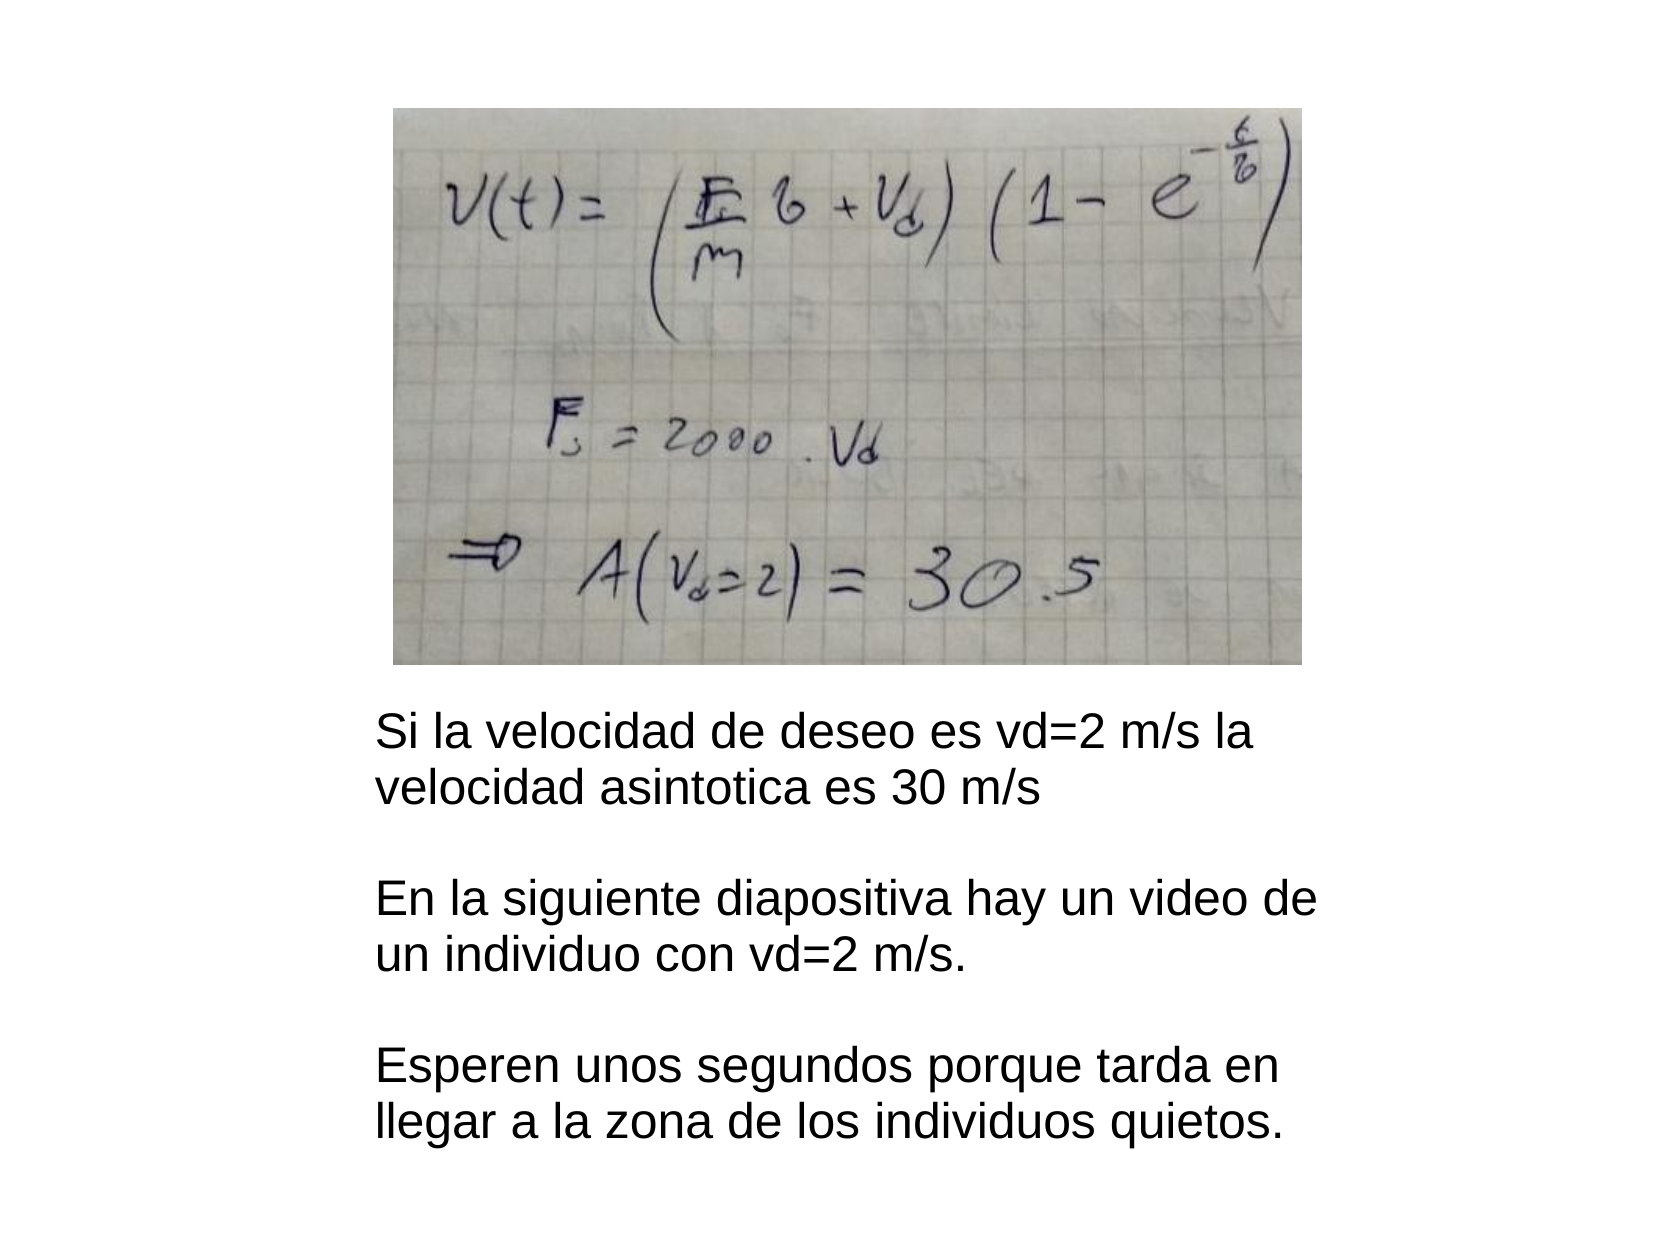

Si la velocidad de deseo es vd=2 m/s la velocidad asintotica es 30 m/s
En la siguiente diapositiva hay un video de un individuo con vd=2 m/s.
Esperen unos segundos porque tarda en llegar a la zona de los individuos quietos.